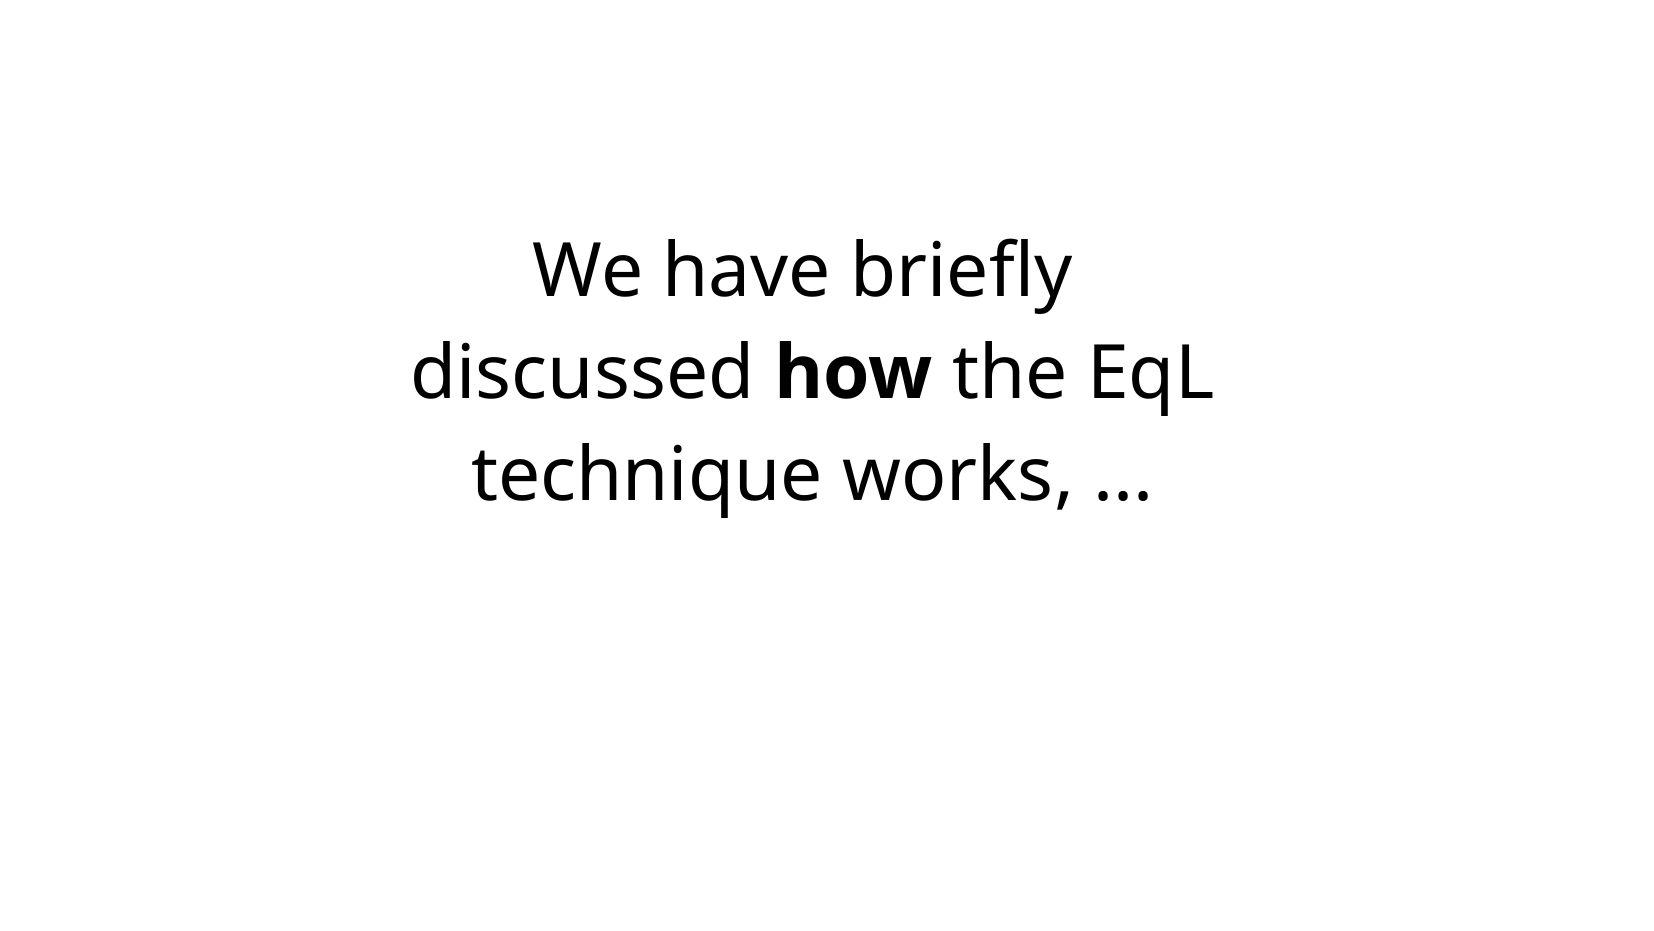

We have briefly discussed how the EqL technique works, ...